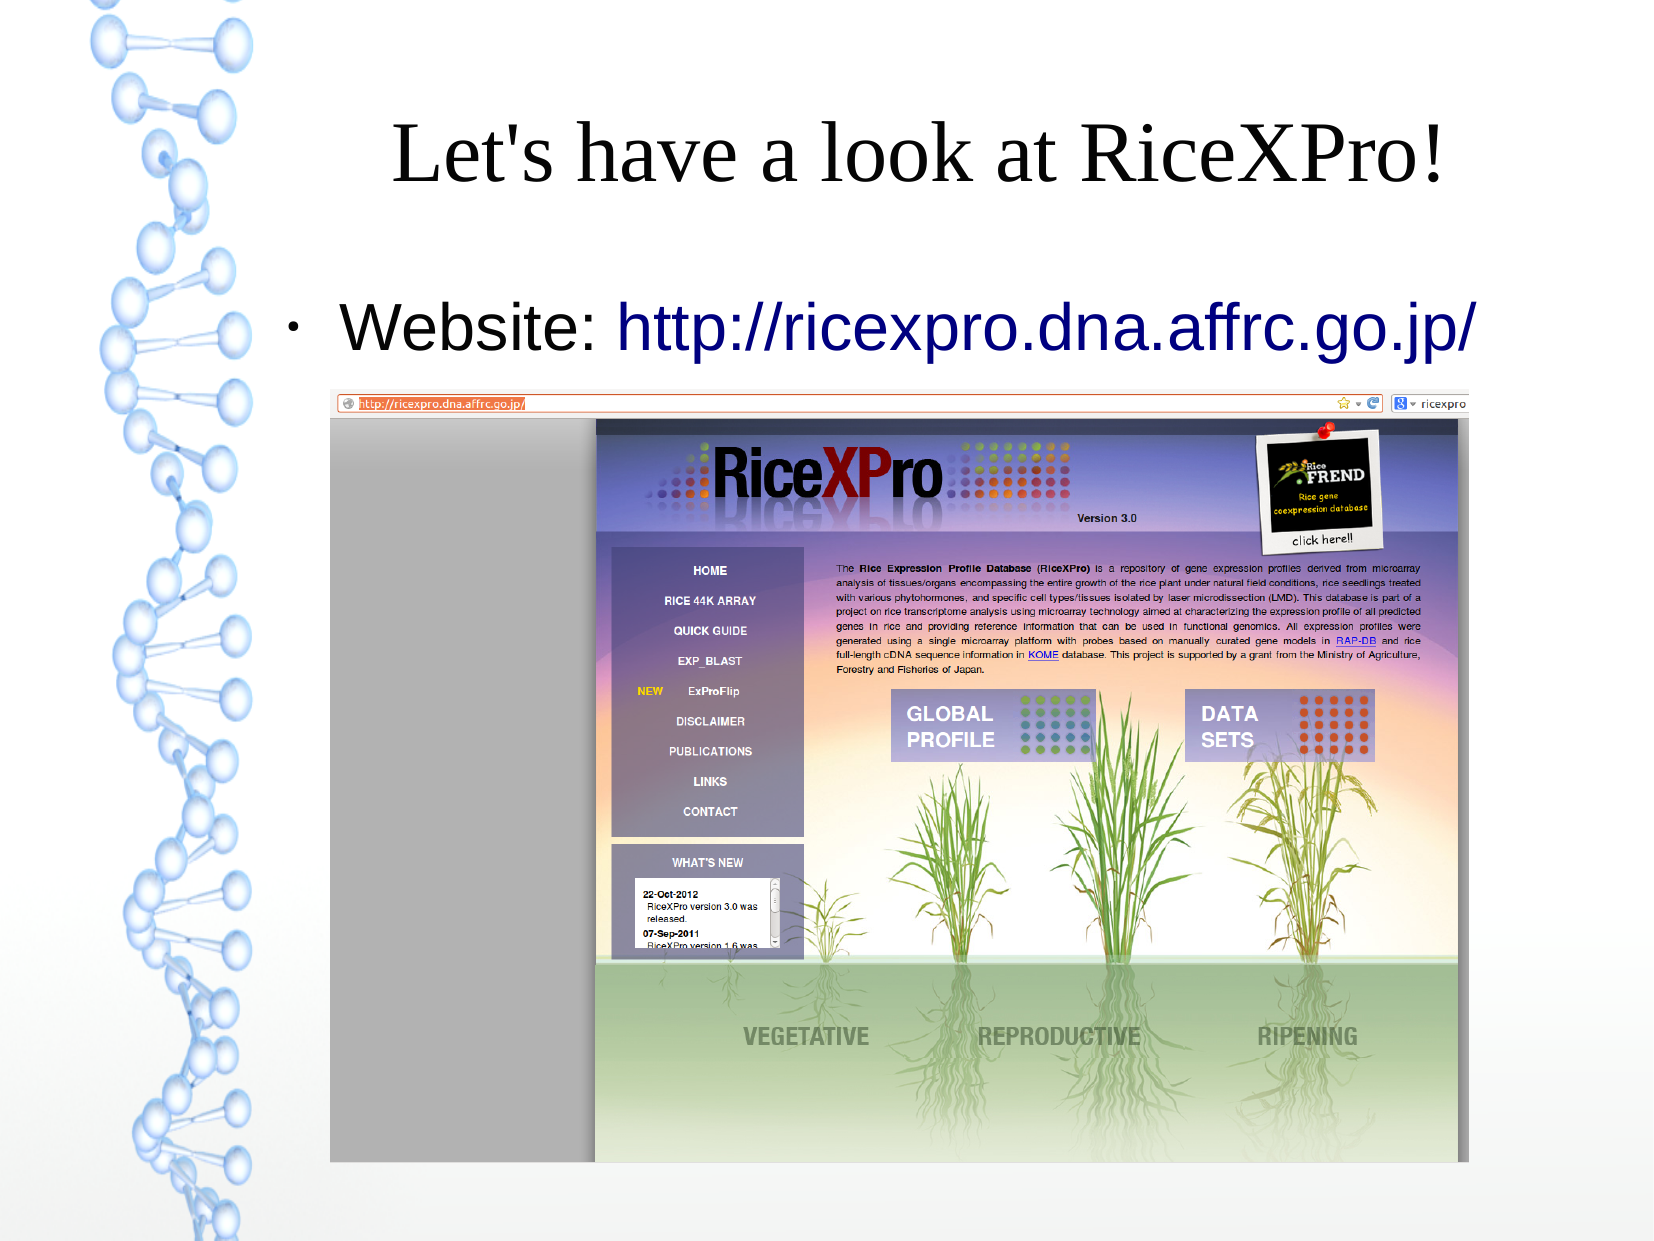

# Let's have a look at RiceXPro!
Website: http://ricexpro.dna.affrc.go.jp/